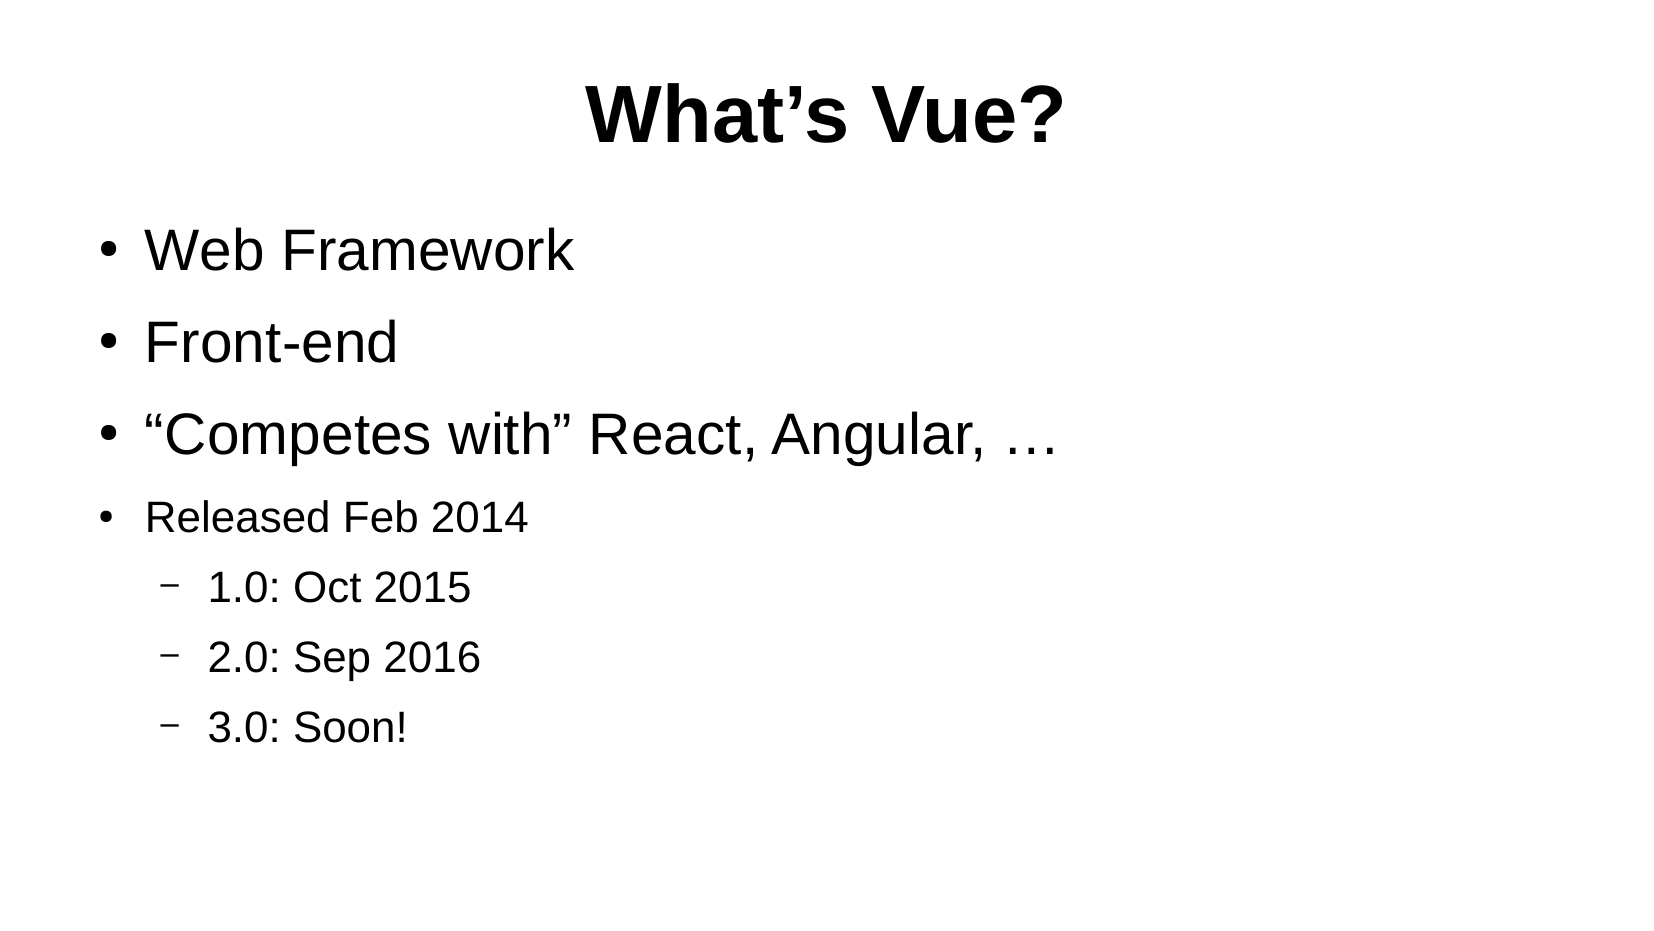

# What’s Vue?
Web Framework
Front-end
“Competes with” React, Angular, …
Released Feb 2014
1.0: Oct 2015
2.0: Sep 2016
3.0: Soon!